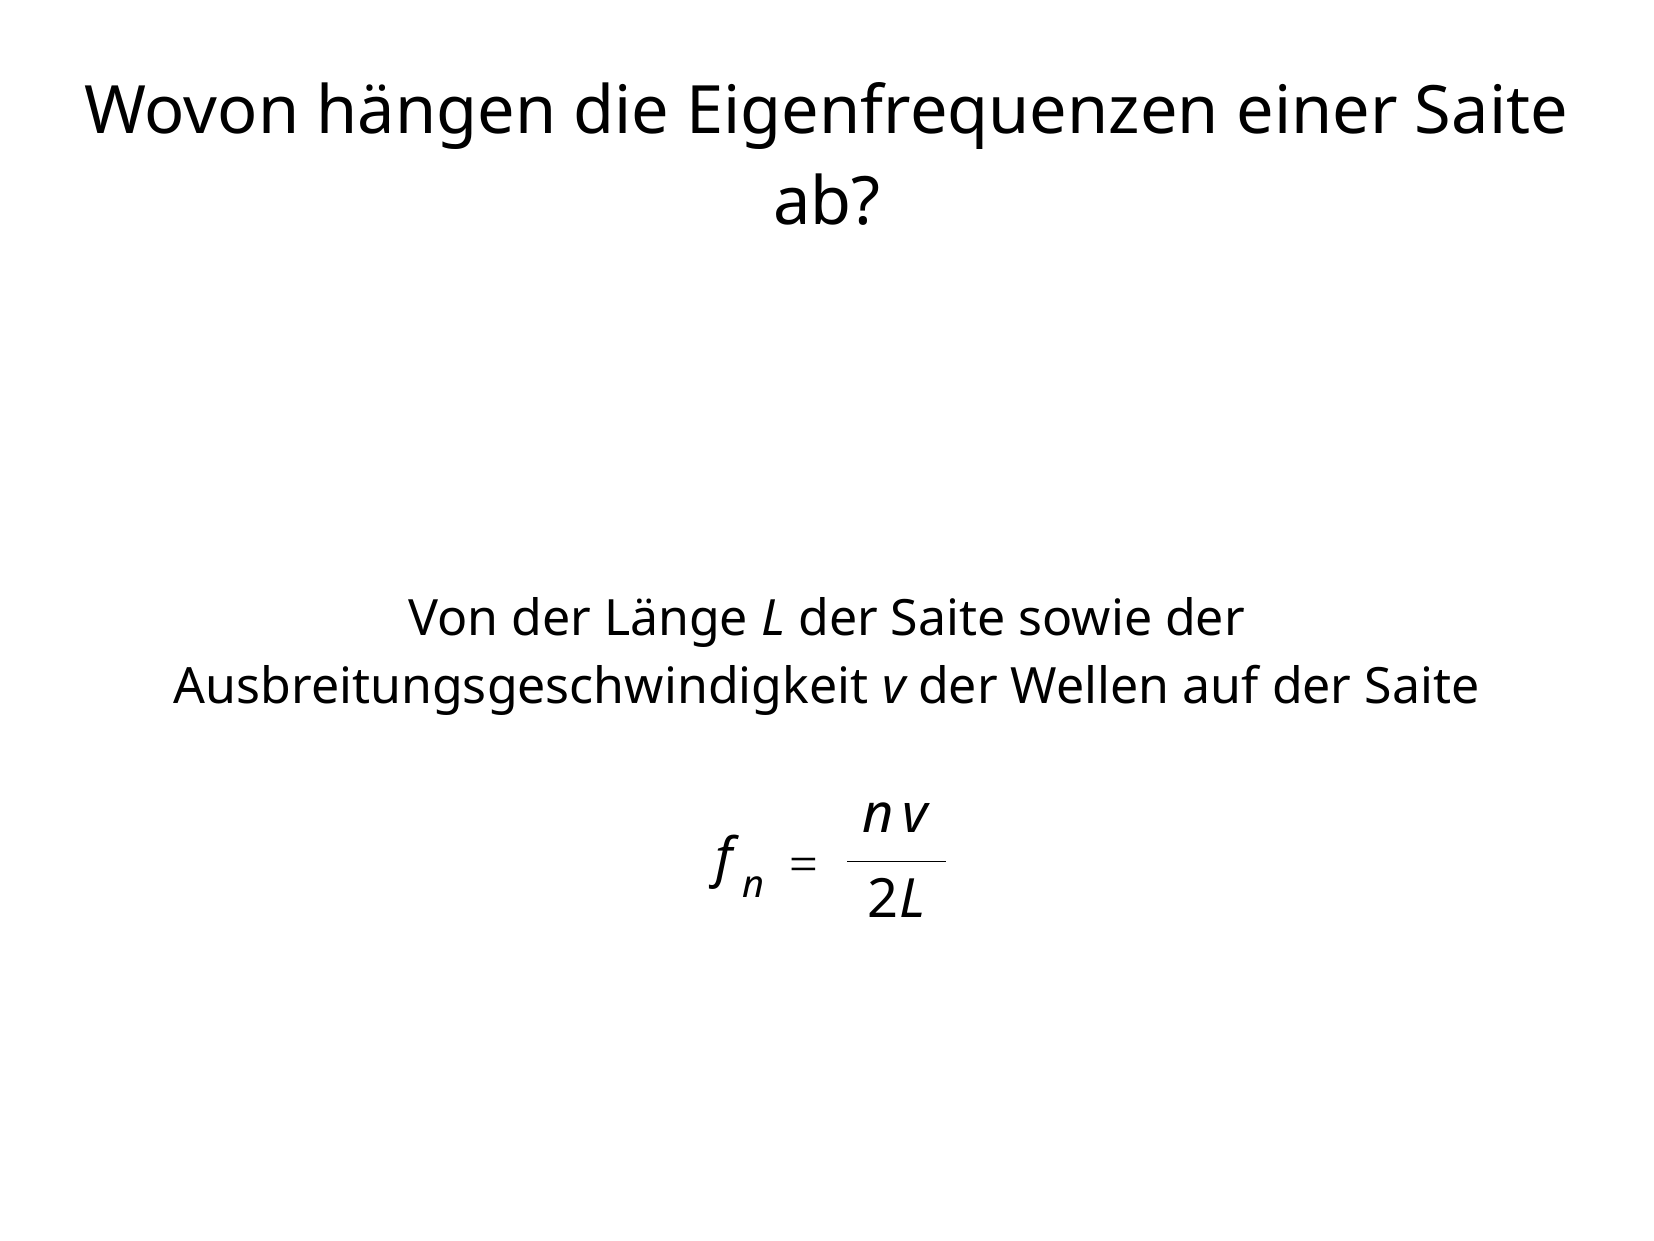

# Wovon hängen die Eigenfrequenzen einer Saite ab?
Von der Länge L der Saite sowie der Ausbreitungsgeschwindigkeit v der Wellen auf der Saite